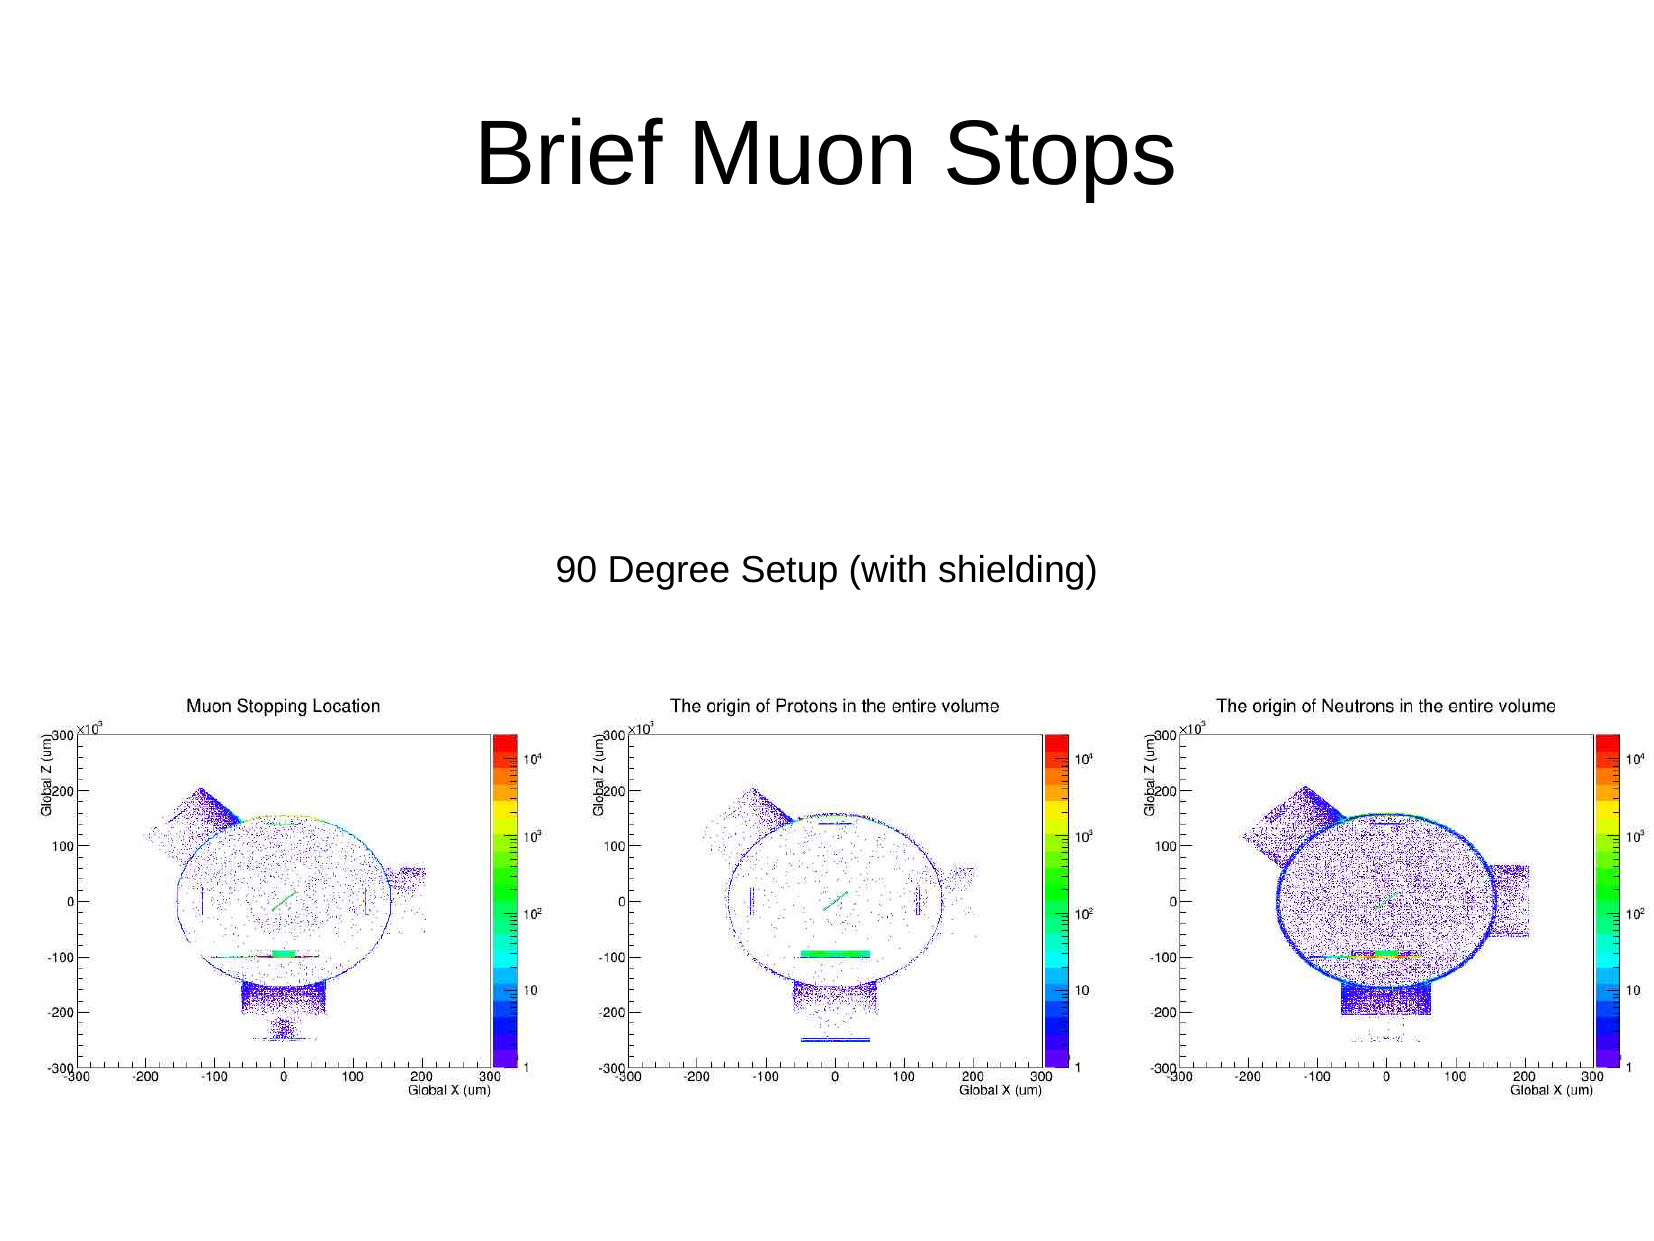

# Brief Muon Stops
90 Degree Setup (with shielding)